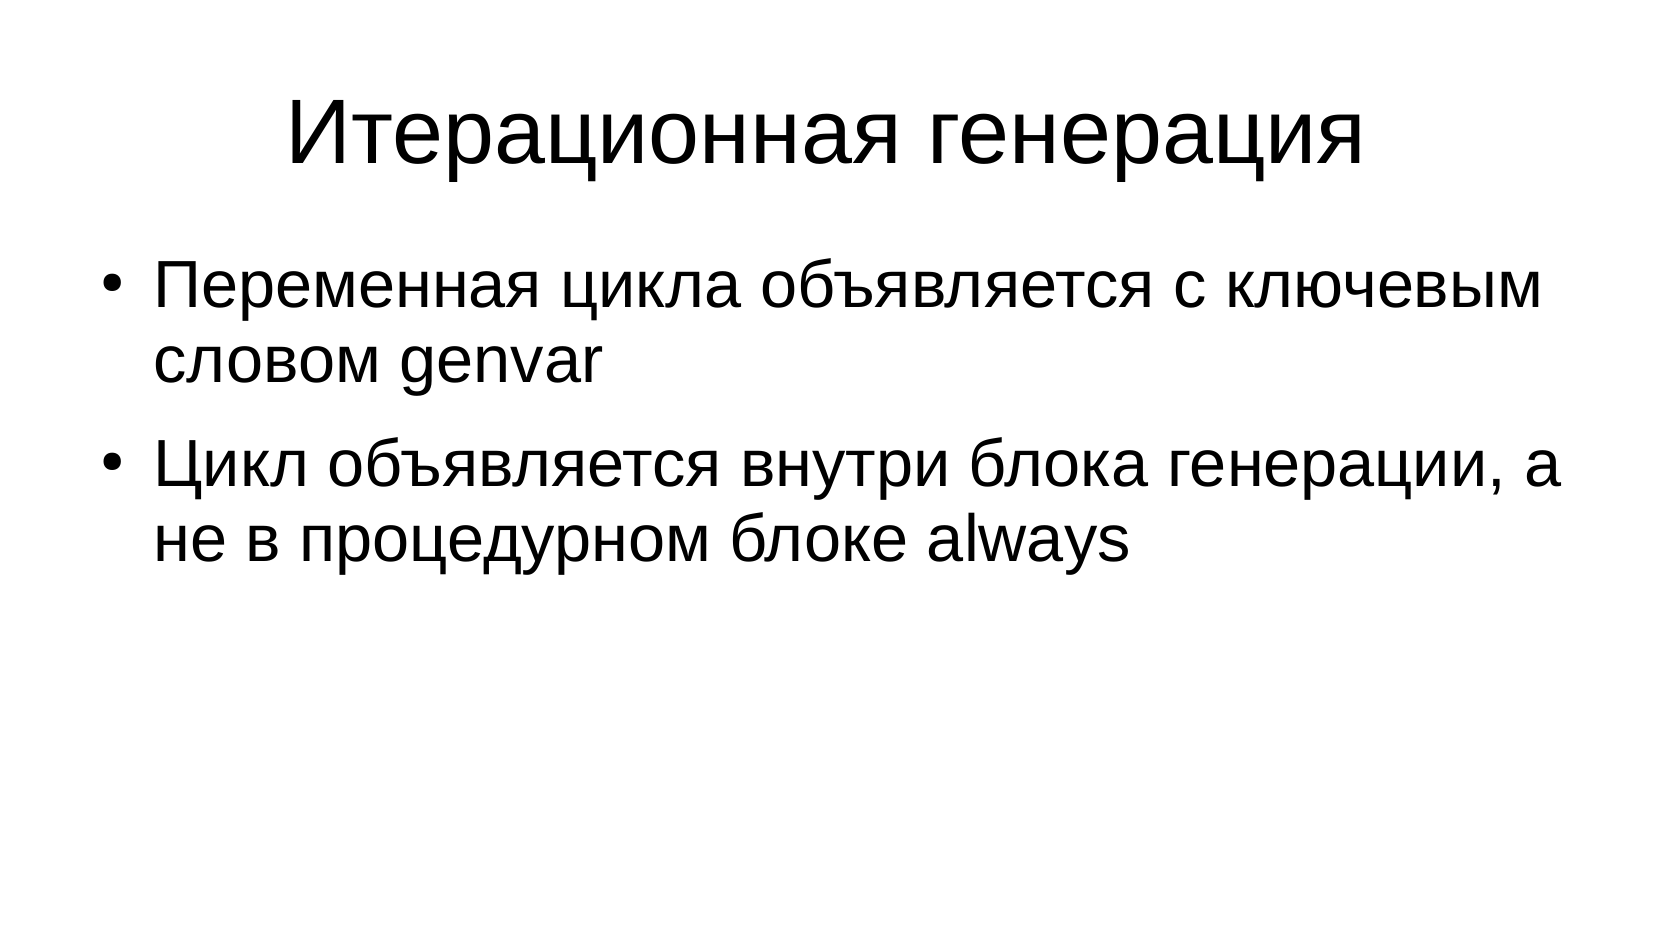

Итерационная генерация
# Переменная цикла объявляется с ключевым словом genvar
Цикл объявляется внутри блока генерации, а не в процедурном блоке always